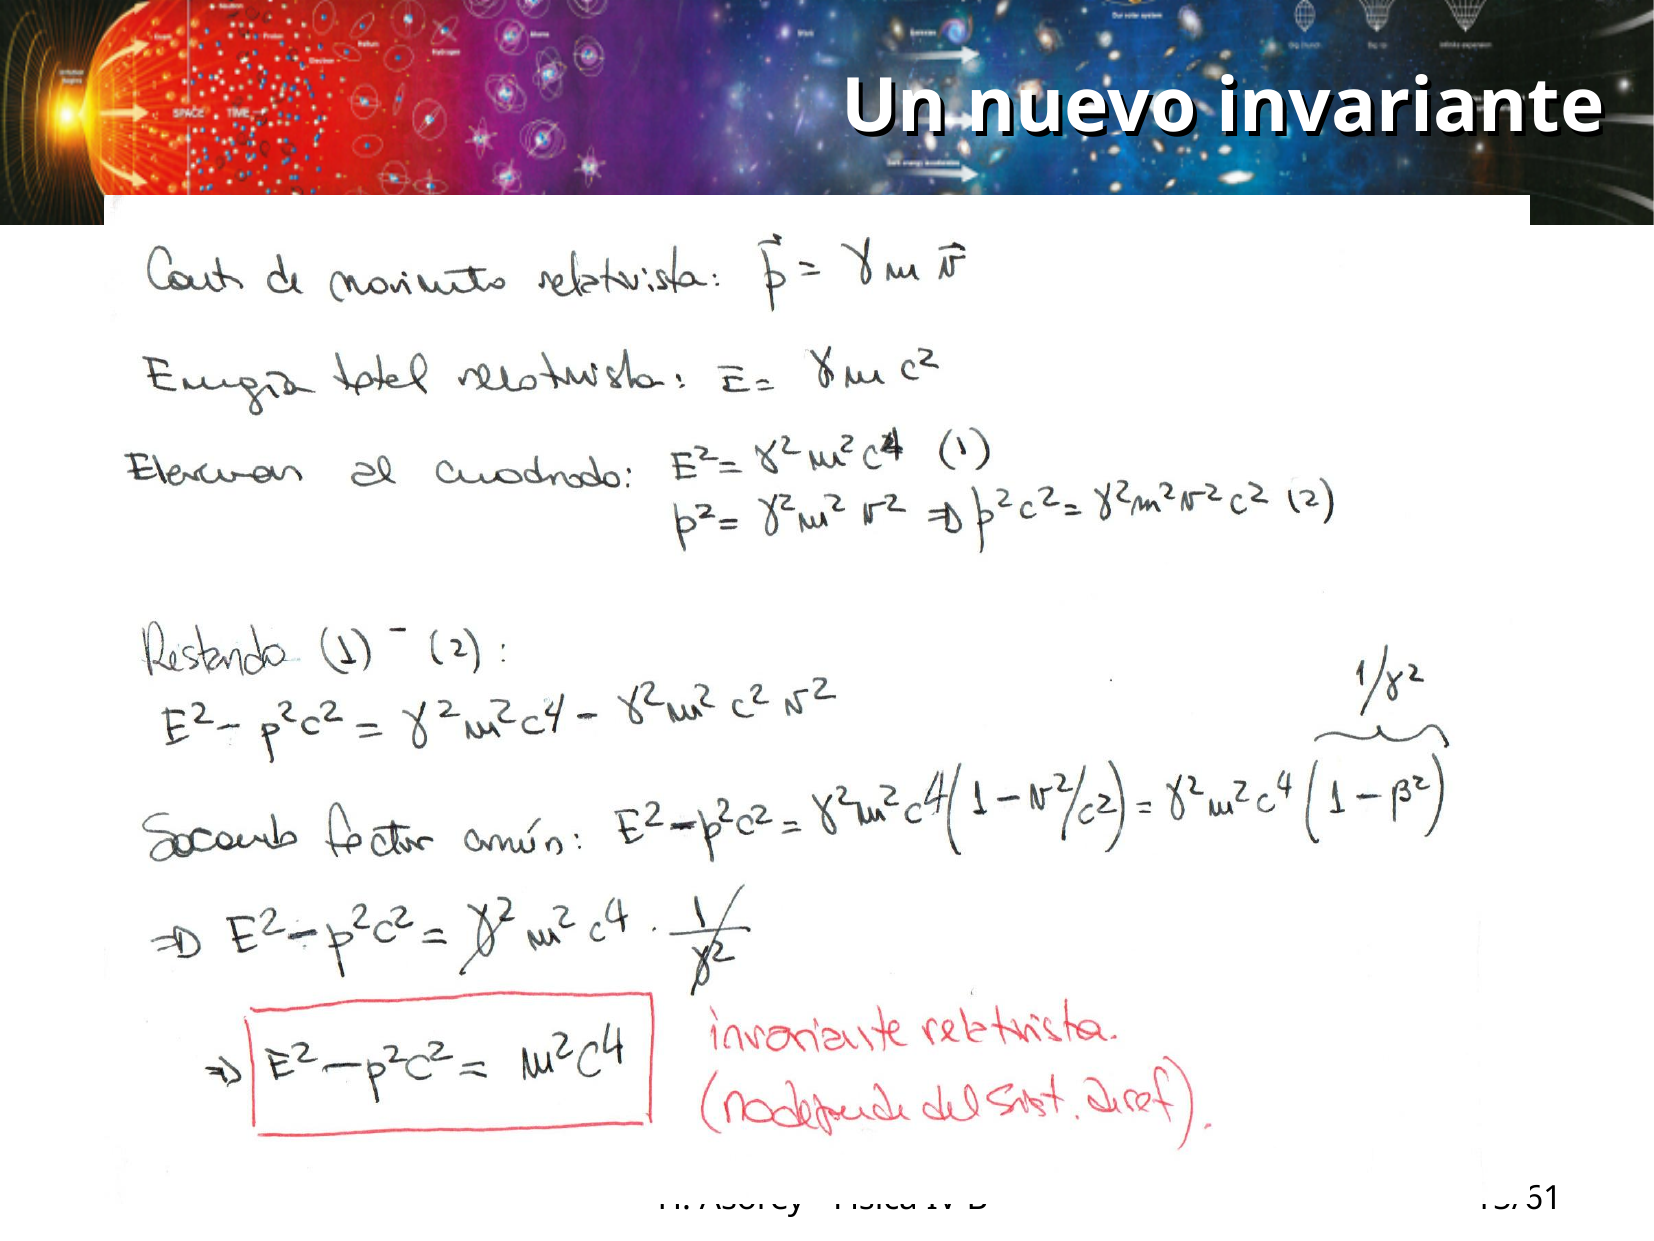

# Un nuevo invariante
H. Asorey - Física IV B
15